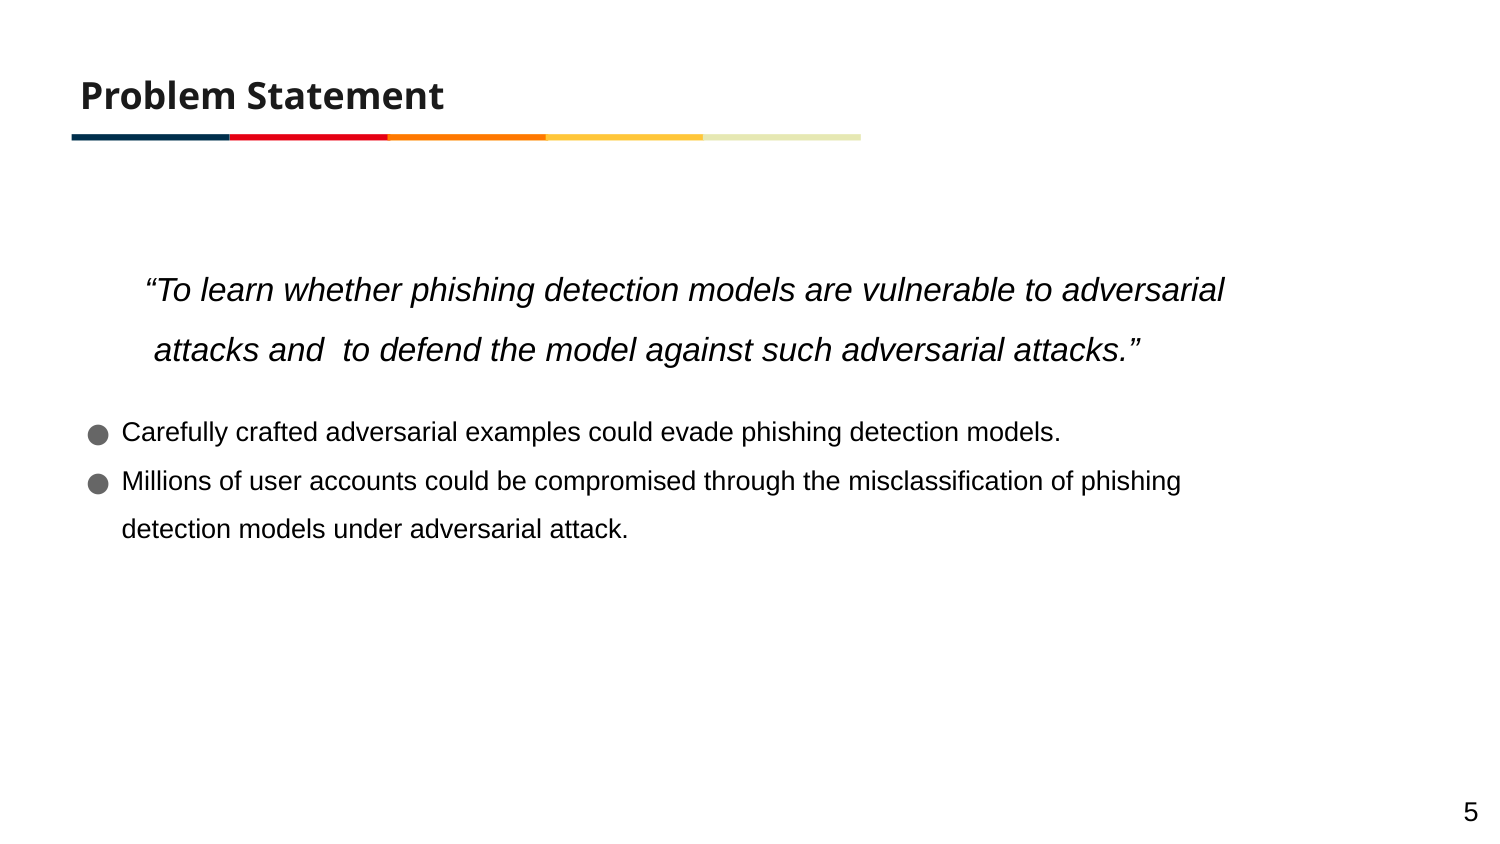

Problem Statement
“To learn whether phishing detection models are vulnerable to adversarial
 attacks and to defend the model against such adversarial attacks.”
Carefully crafted adversarial examples could evade phishing detection models.
Millions of user accounts could be compromised through the misclassification of phishing detection models under adversarial attack.